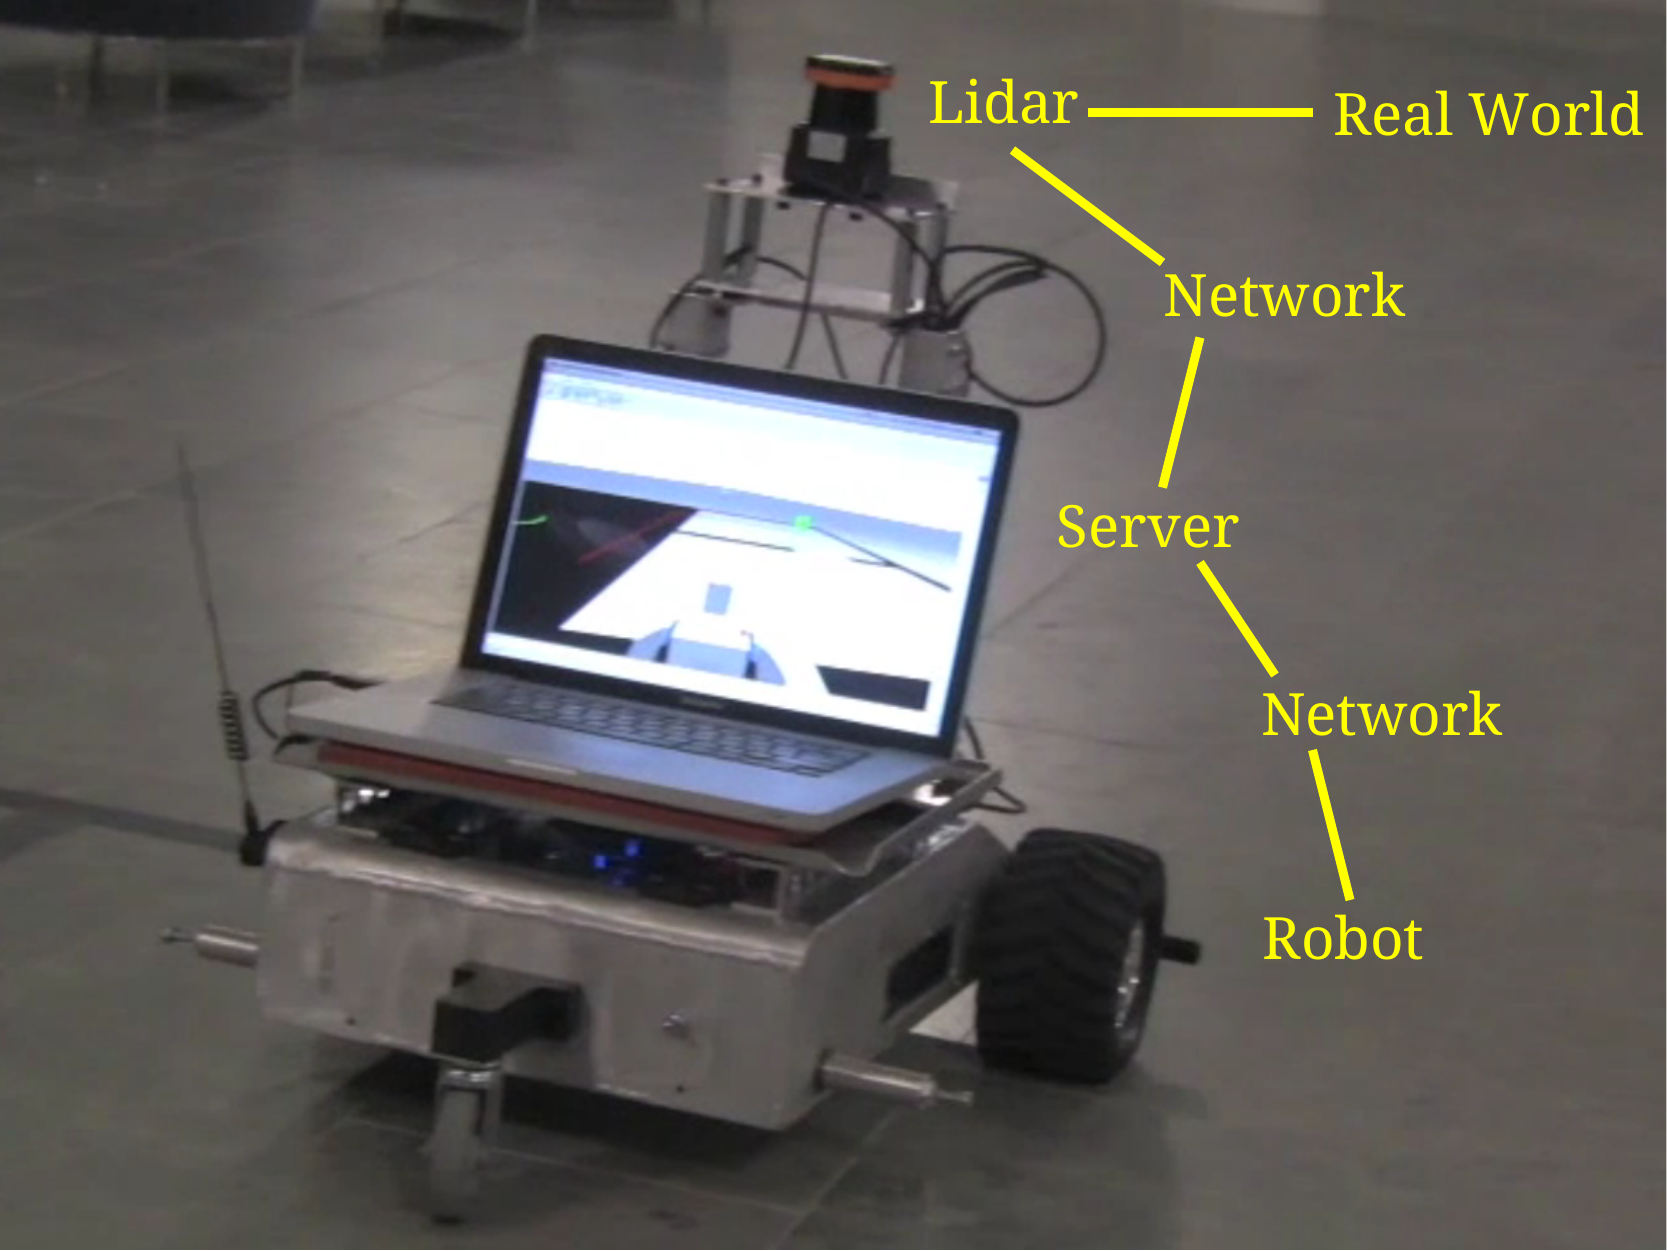

Lidar
Real World
Network
Server
Network
Robot
5